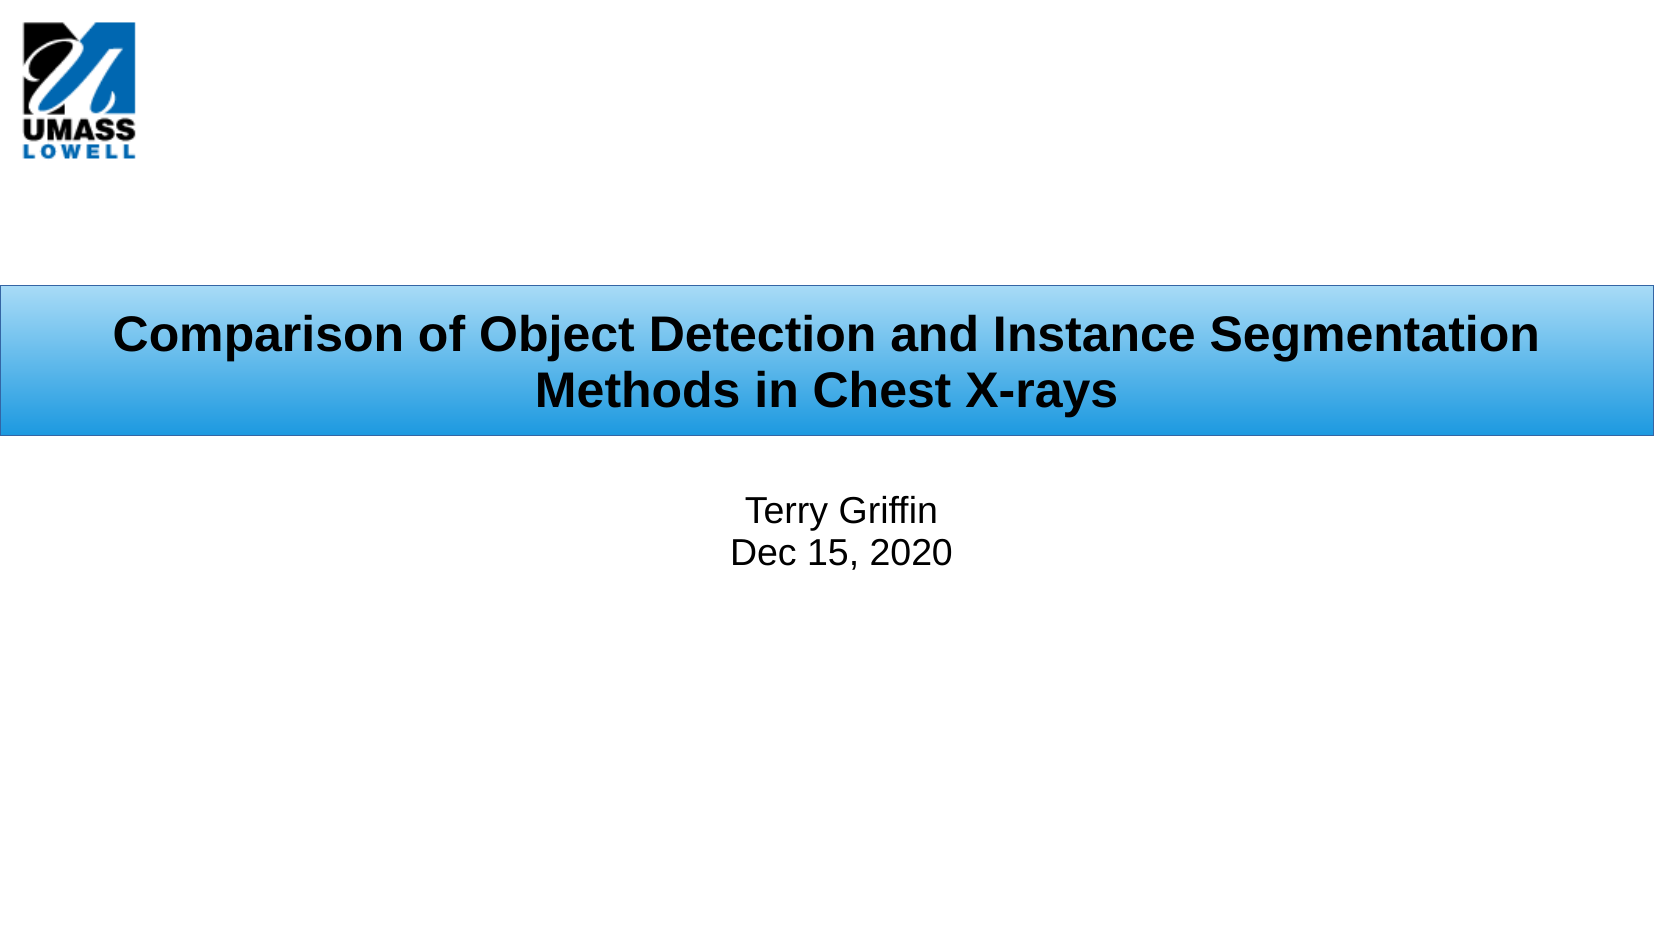

Comparison of Object Detection and Instance Segmentation Methods in Chest X-rays
Terry Griffin
Dec 15, 2020